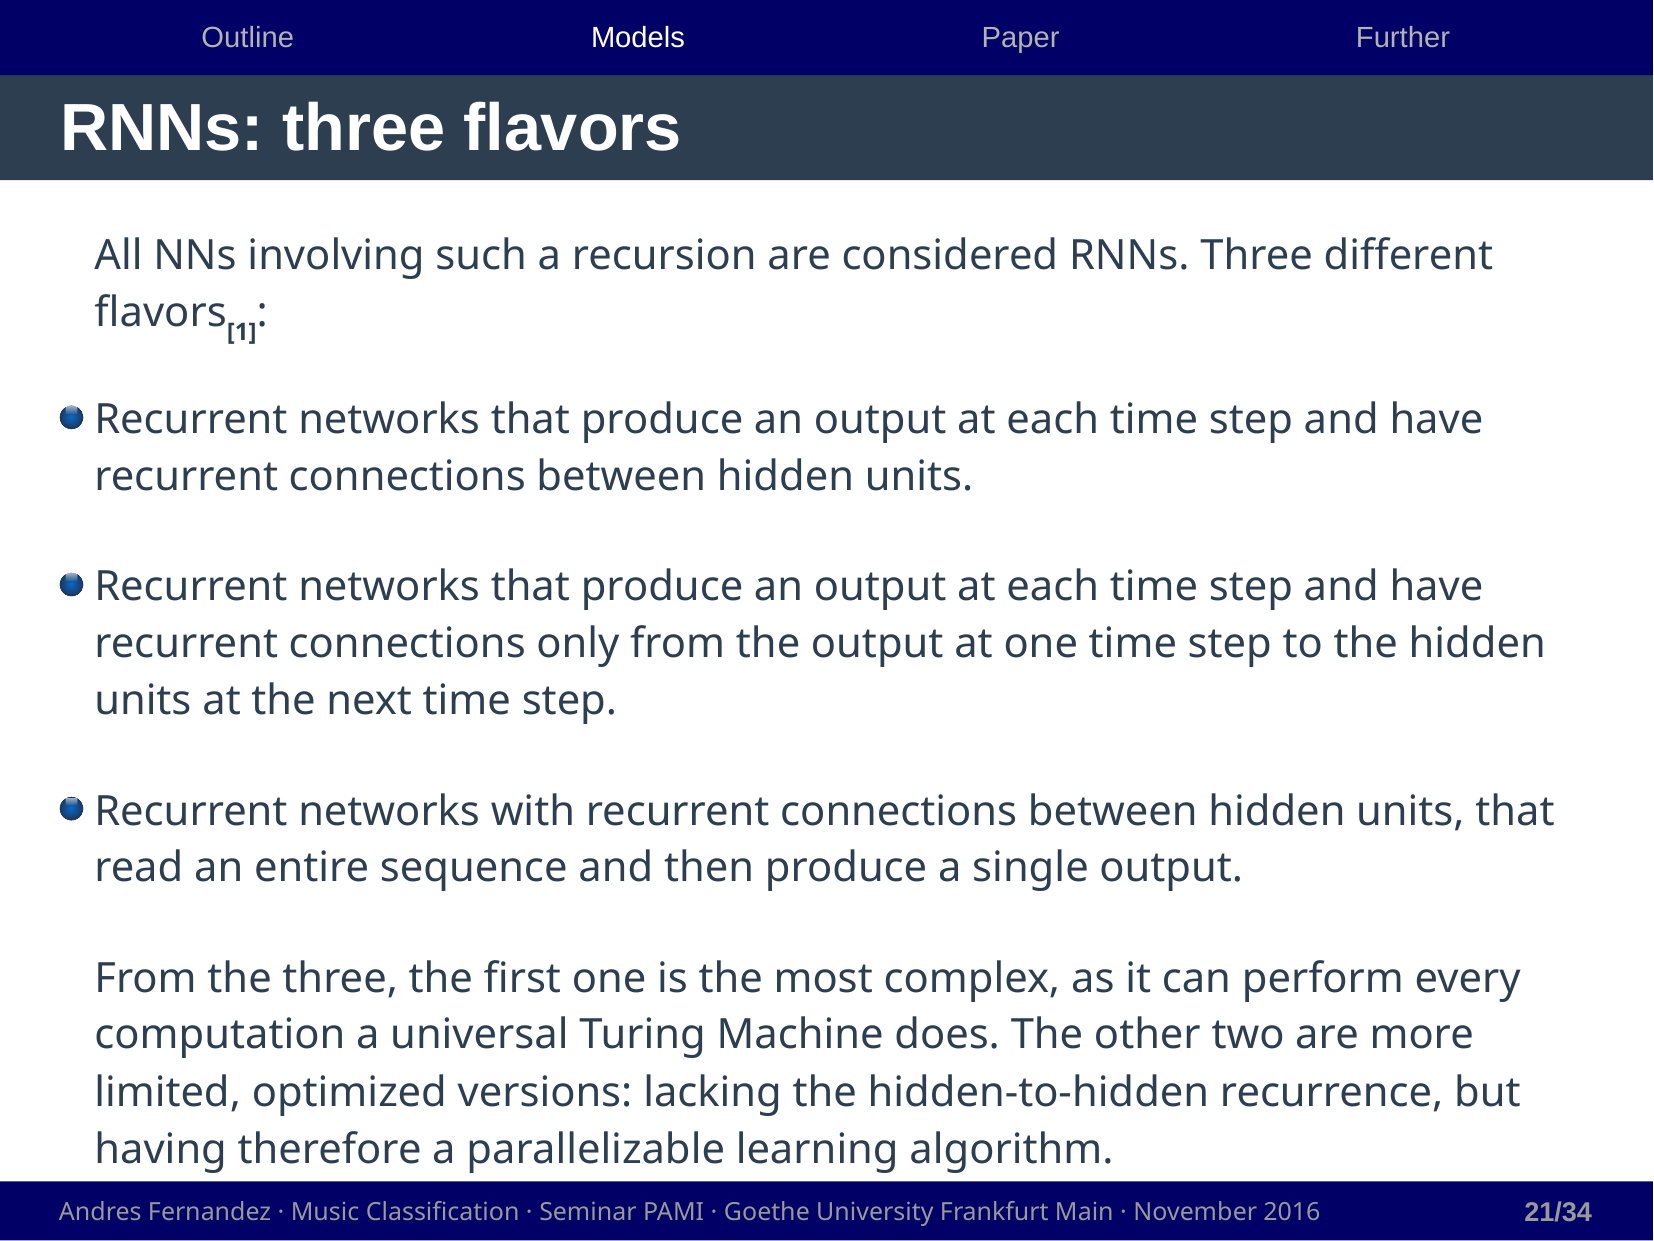

Outline Models Paper Further
# RNNs: three flavors
All NNs involving such a recursion are considered RNNs. Three different flavors[1]:
Recurrent networks that produce an output at each time step and have recurrent connections between hidden units.
Recurrent networks that produce an output at each time step and have recurrent connections only from the output at one time step to the hidden units at the next time step.
Recurrent networks with recurrent connections between hidden units, that read an entire sequence and then produce a single output.
From the three, the first one is the most complex, as it can perform every computation a universal Turing Machine does. The other two are more limited, optimized versions: lacking the hidden-to-hidden recurrence, but having therefore a parallelizable learning algorithm.